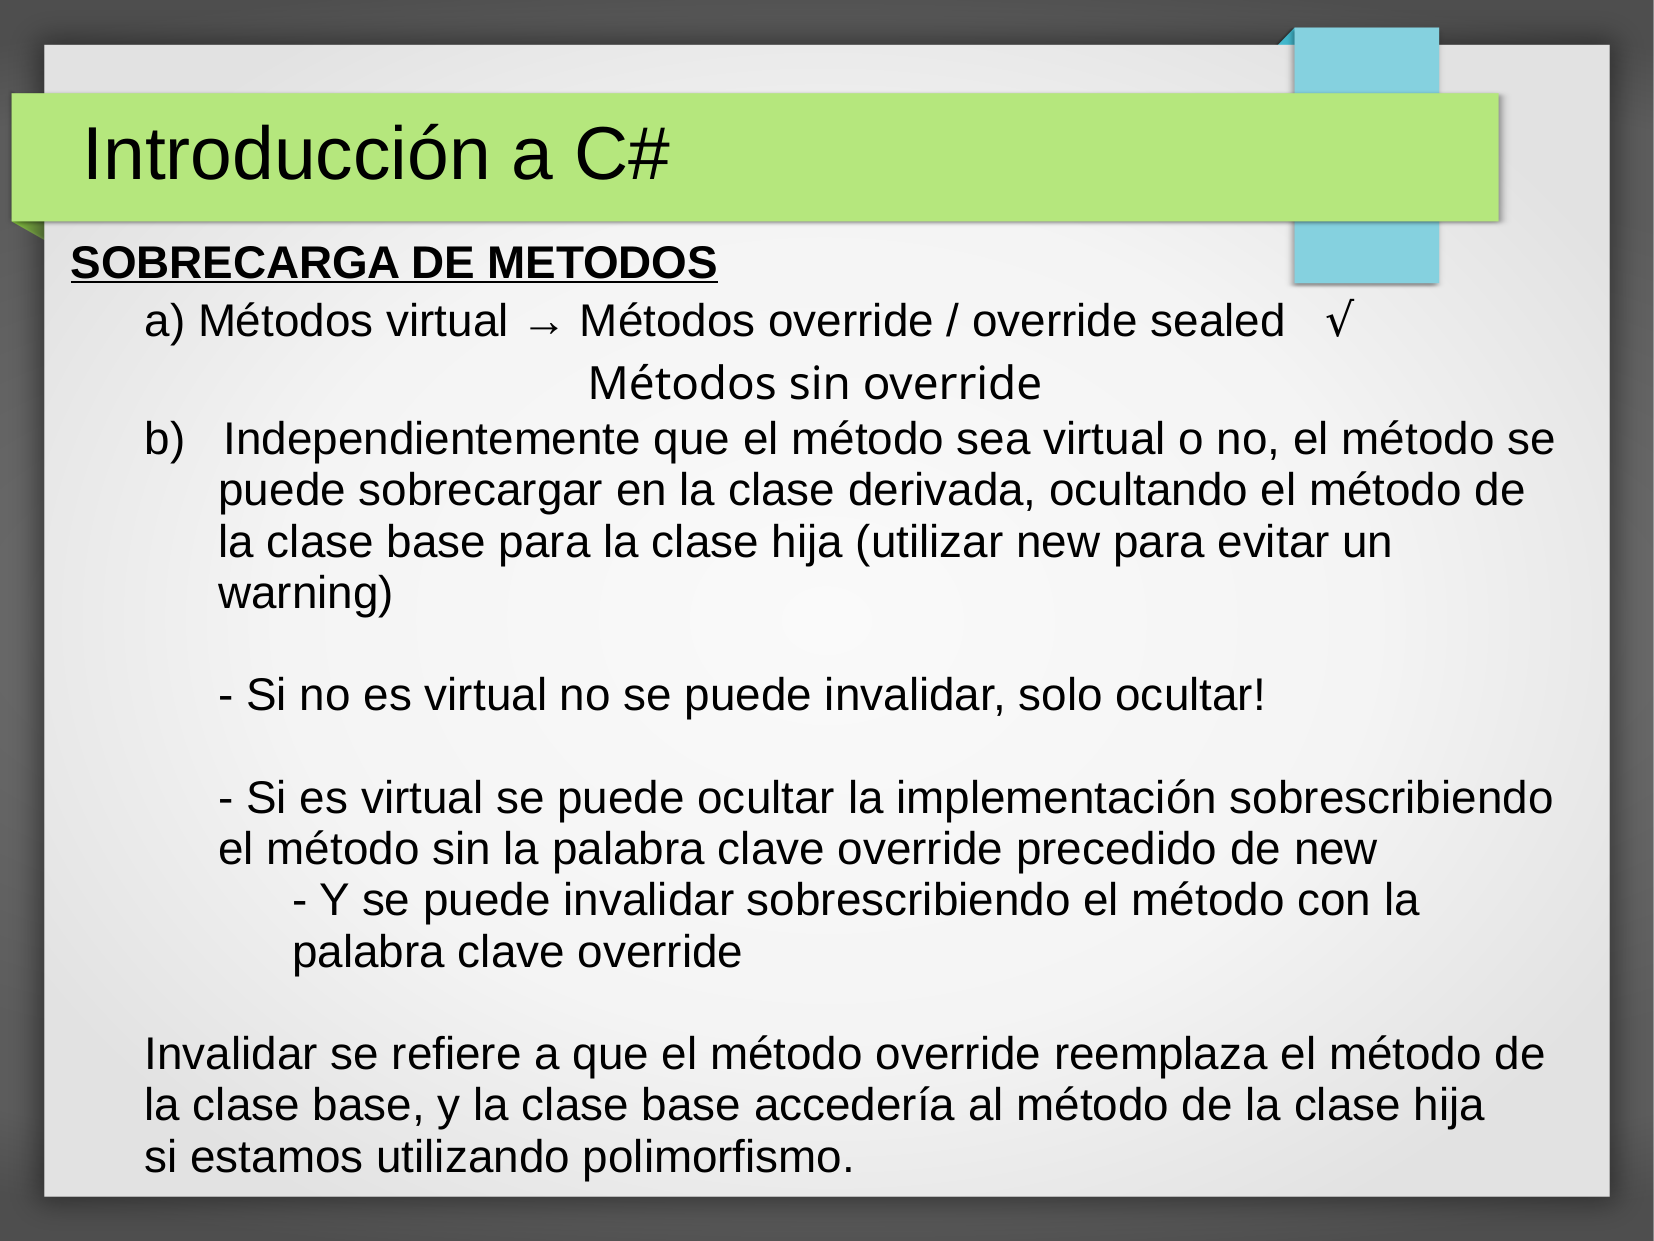

# Introducción a C#
SOBRECARGA DE METODOS
	a) Métodos virtual → Métodos override / override sealed √
							Métodos sin override
	b) Independientemente que el método sea virtual o no, el método se 		puede sobrecargar en la clase derivada, ocultando el método de 			la clase base para la clase hija (utilizar new para evitar un 				warning)
		- Si no es virtual no se puede invalidar, solo ocultar!
		- Si es virtual se puede ocultar la implementación sobrescribiendo 		el método sin la palabra clave override precedido de new
			- Y se puede invalidar sobrescribiendo el método con la 					palabra clave override
	Invalidar se refiere a que el método override reemplaza el método de 	la clase base, y la clase base accedería al método de la clase hija 		si estamos utilizando polimorfismo.